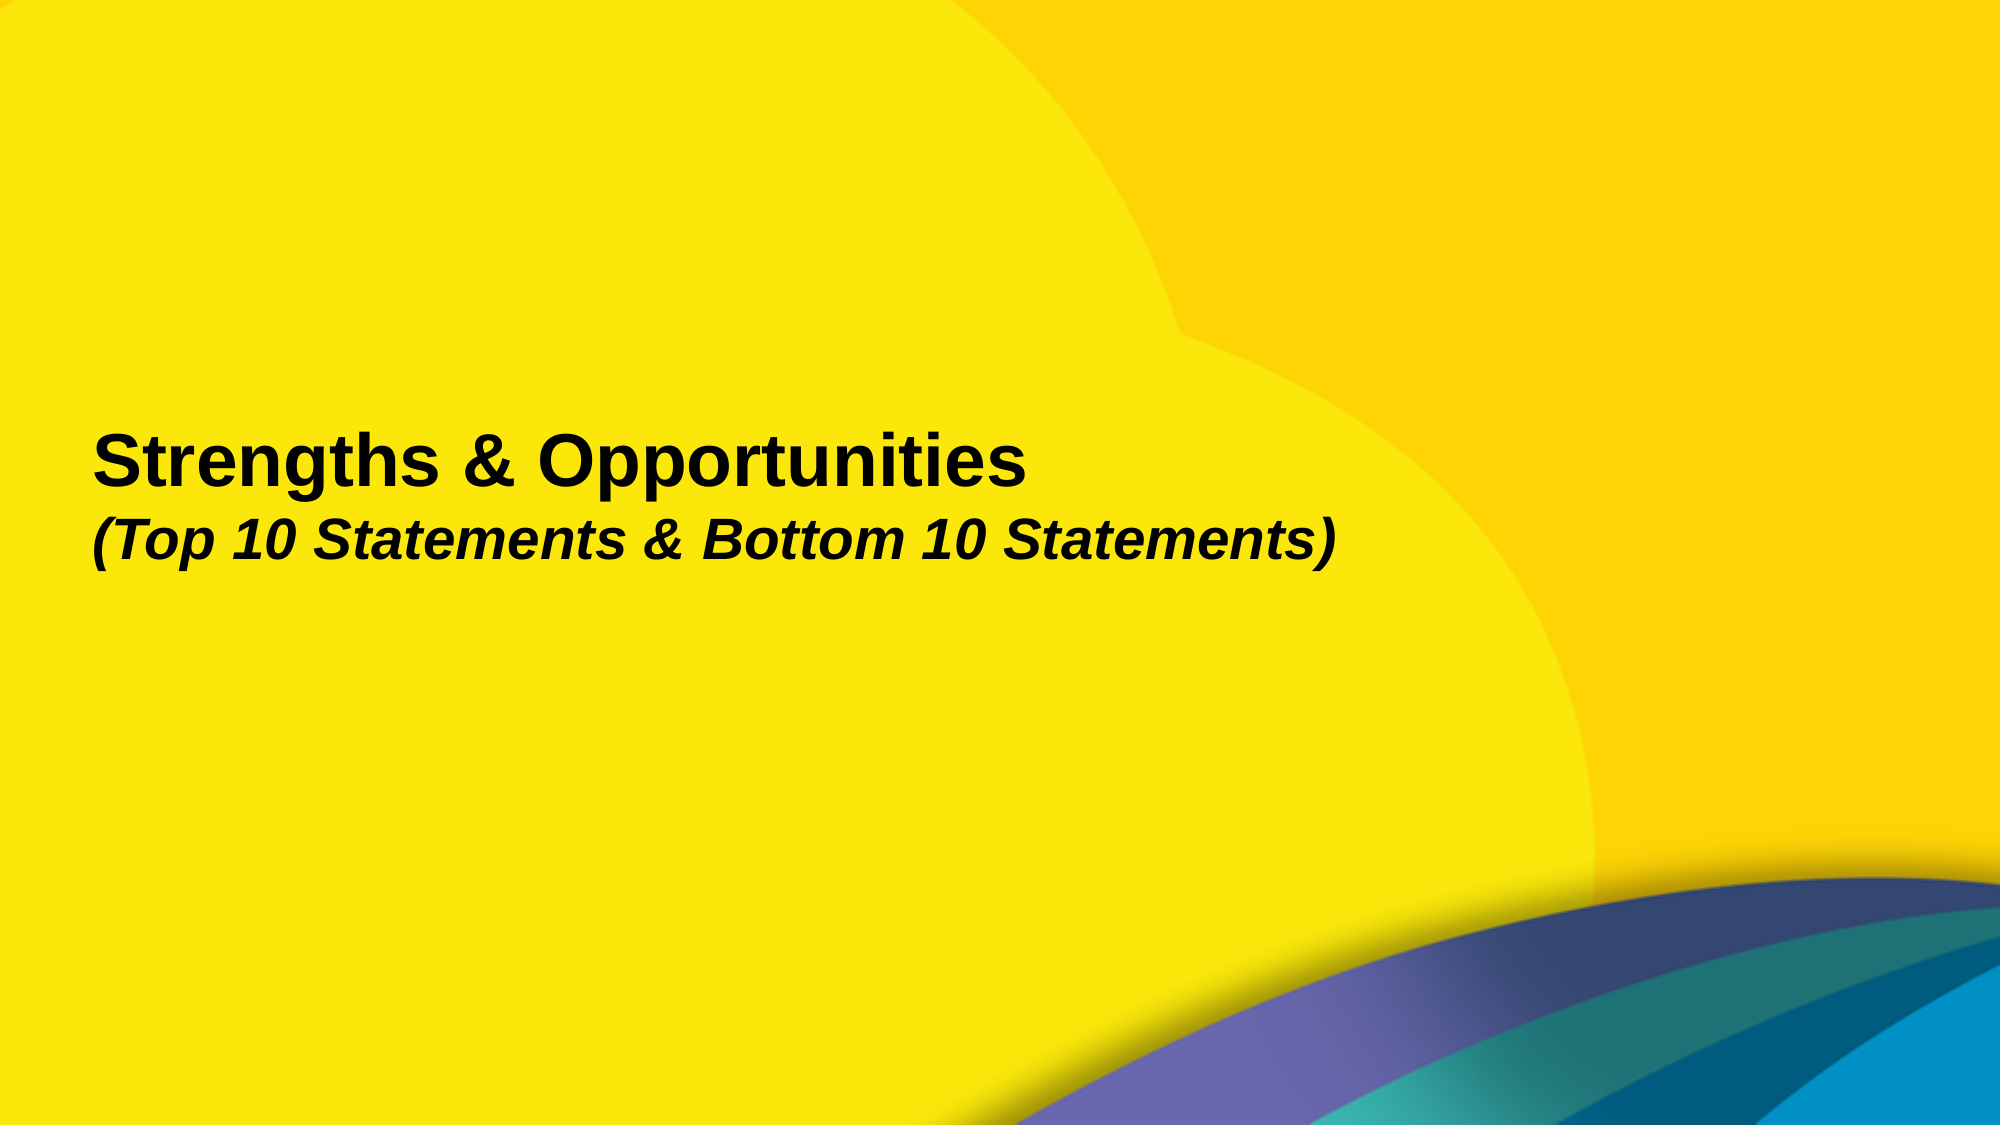

Strengths & Opportunities
(Top 10 Statements & Bottom 10 Statements)